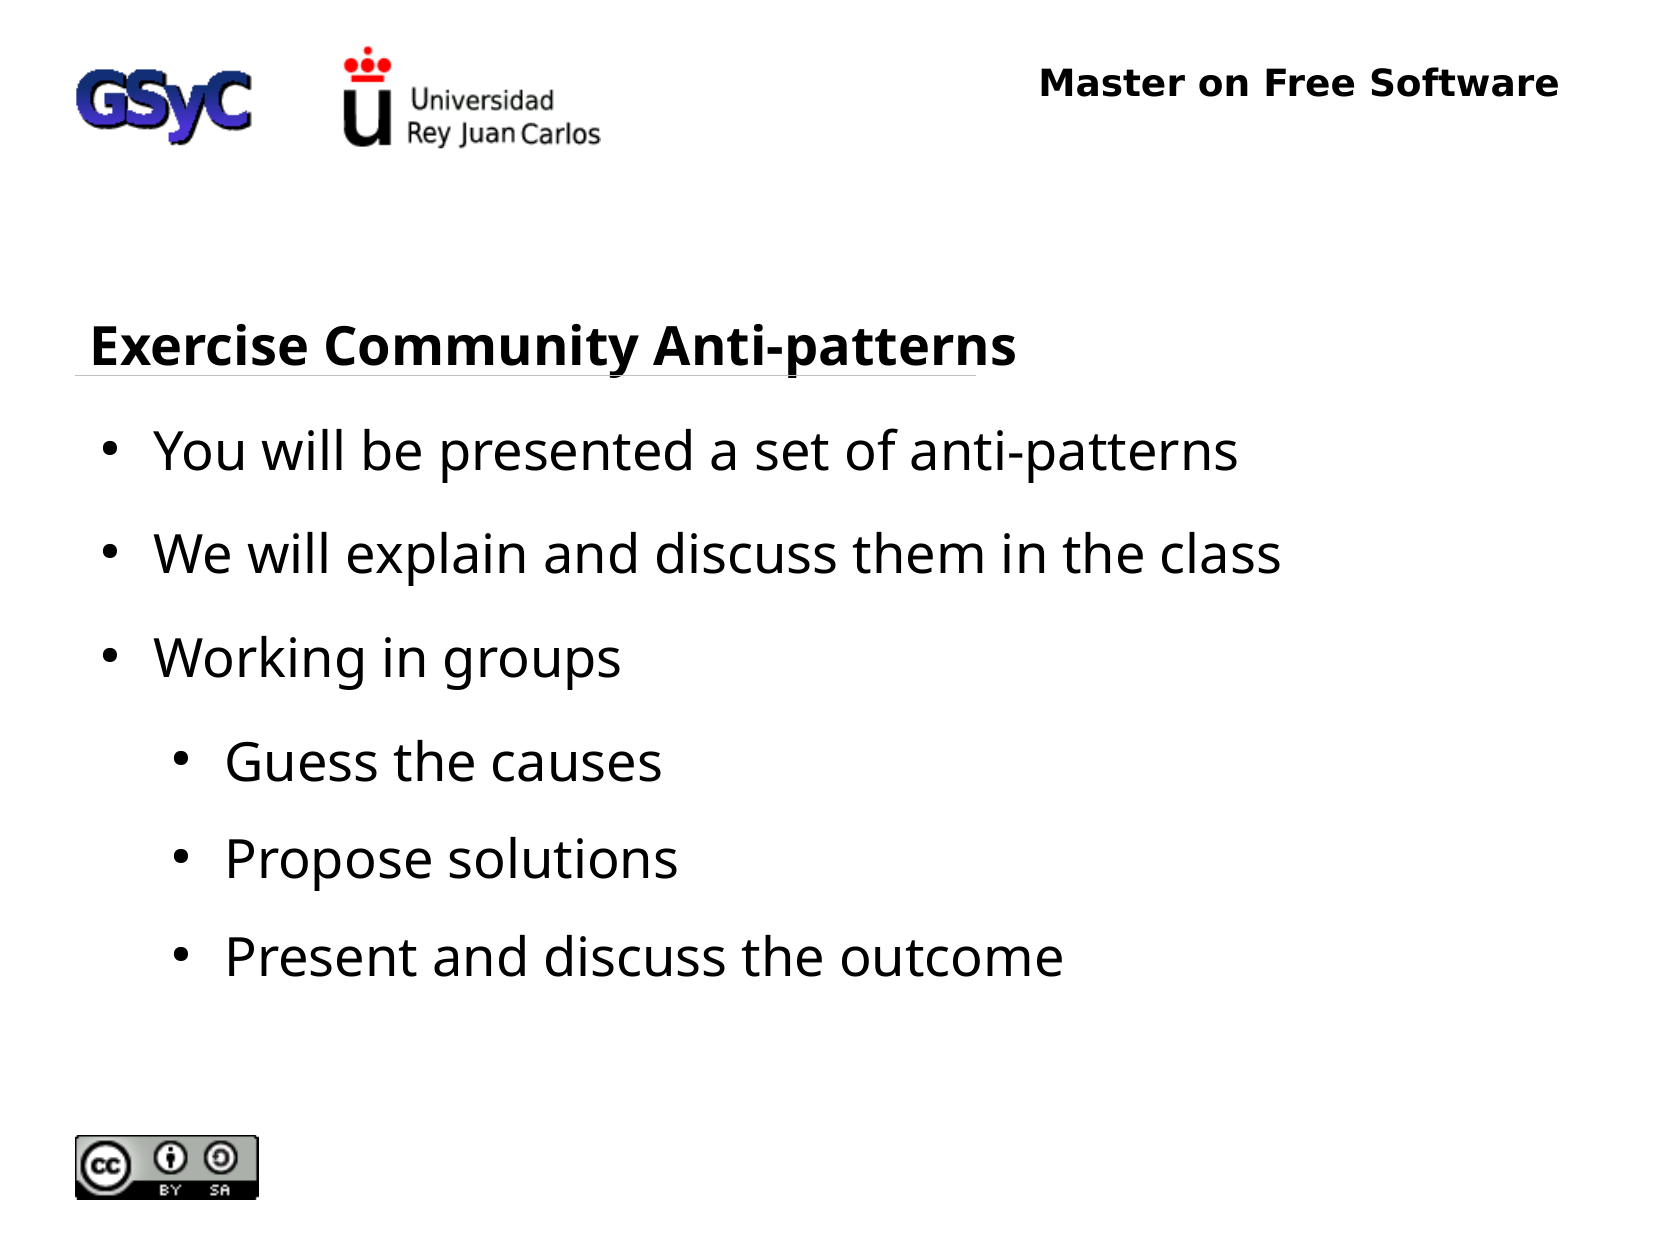

Exercise Community Anti-patterns
# You will be presented a set of anti-patterns
We will explain and discuss them in the class
Working in groups
Guess the causes
Propose solutions
Present and discuss the outcome